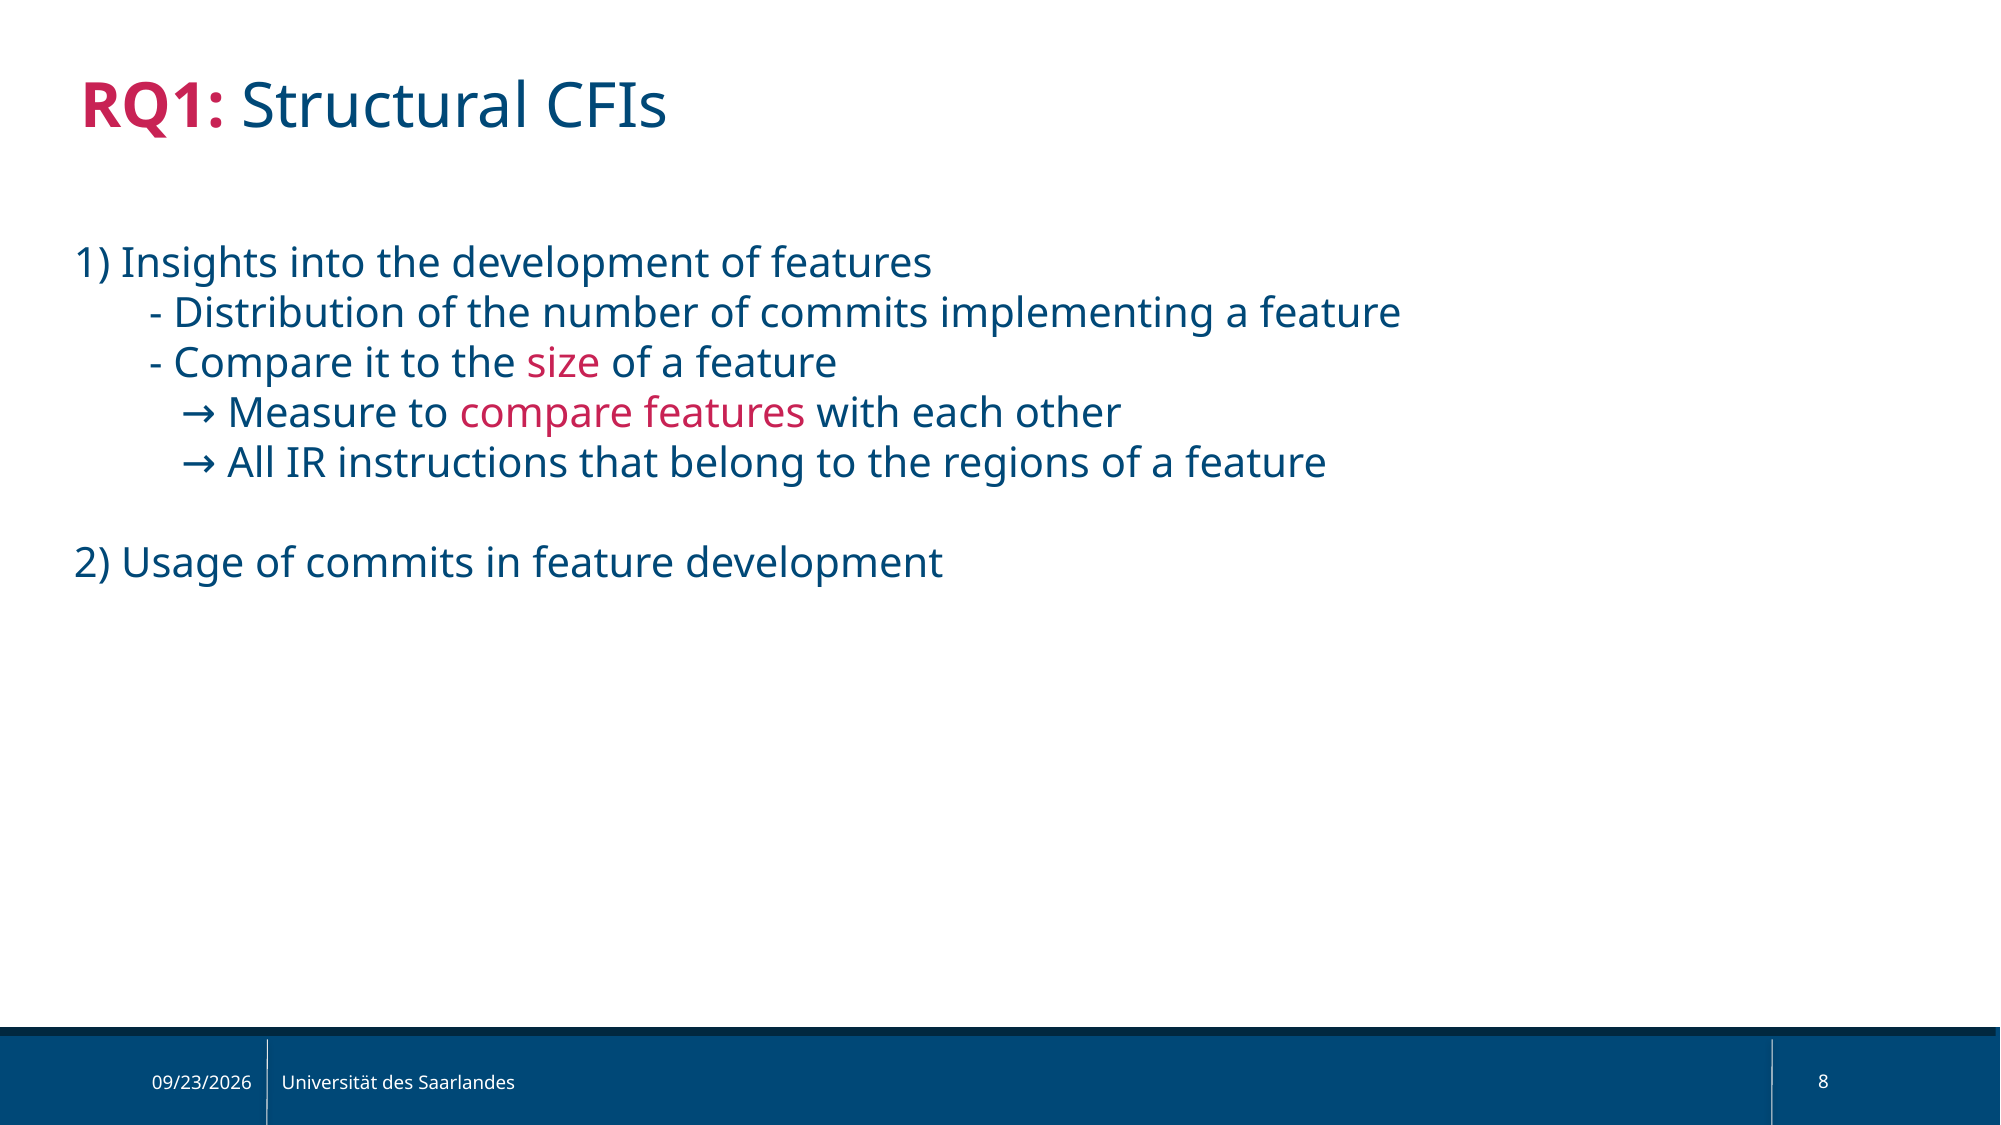

RQ1: Structural CFIs
# 1) Insights into the development of features
 - Distribution of the number of commits implementing a feature
 - Compare it to the size of a feature
 → Measure to compare features with each other
 → All IR instructions that belong to the regions of a feature
2) Usage of commits in feature development
Universität des Saarlandes